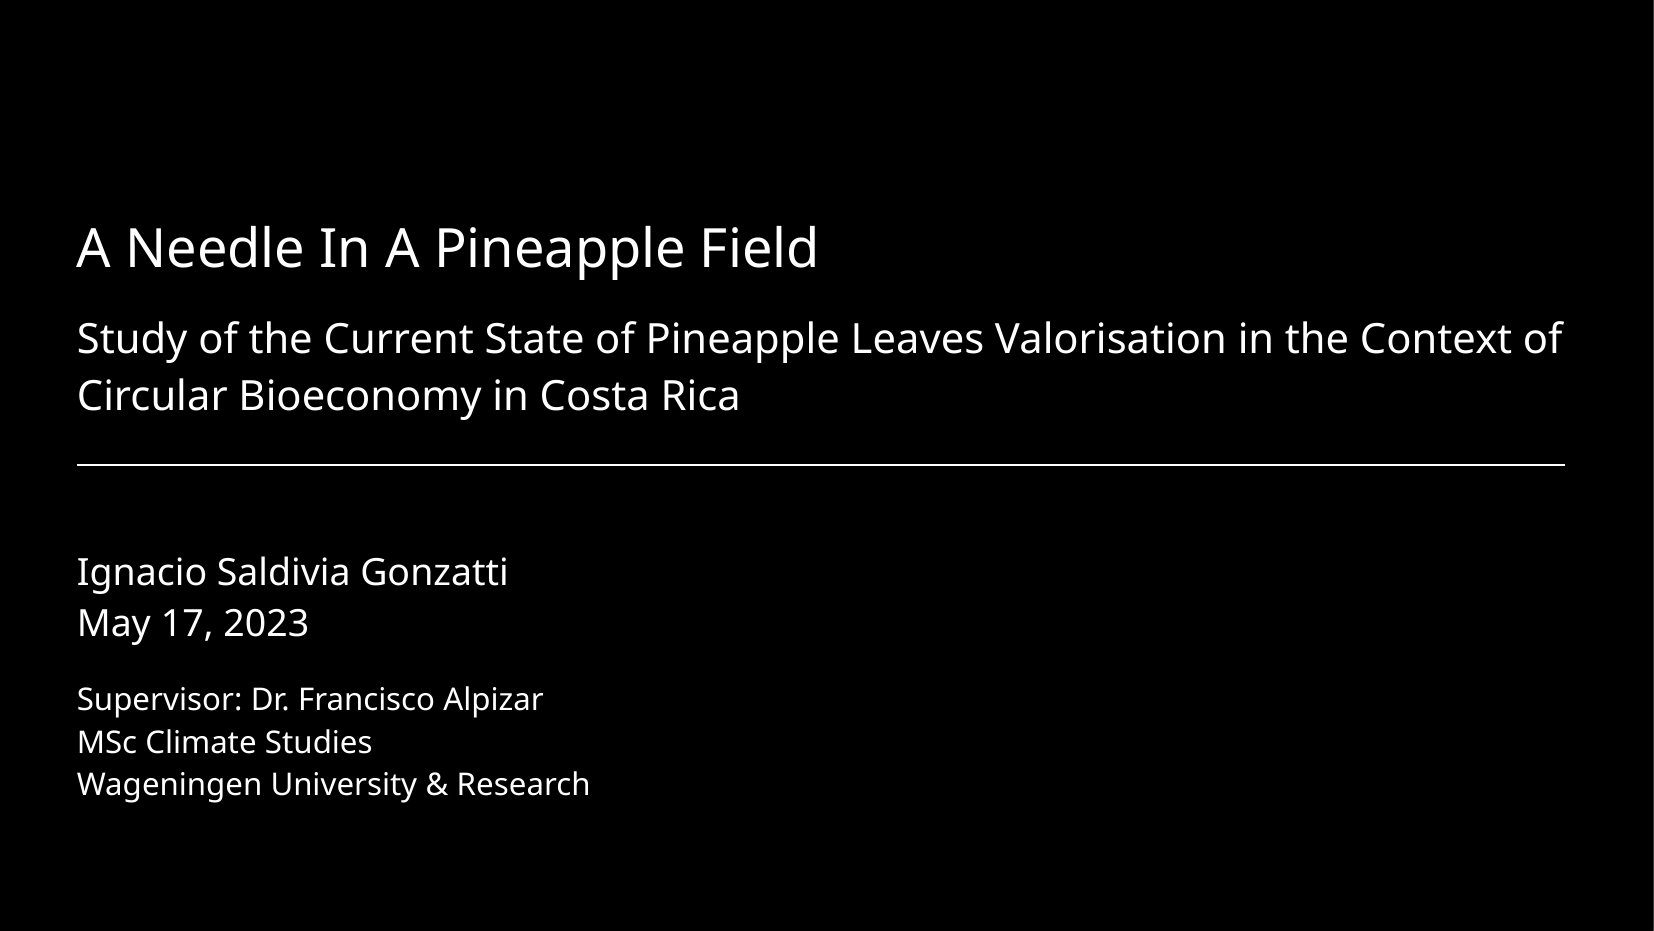

# A Needle In A Pineapple Field
Study of the Current State of Pineapple Leaves Valorisation in the Context of Circular Bioeconomy in Costa Rica
Ignacio Saldivia Gonzatti
May 17, 2023
Supervisor: Dr. Francisco Alpizar
MSc Climate Studies
Wageningen University & Research